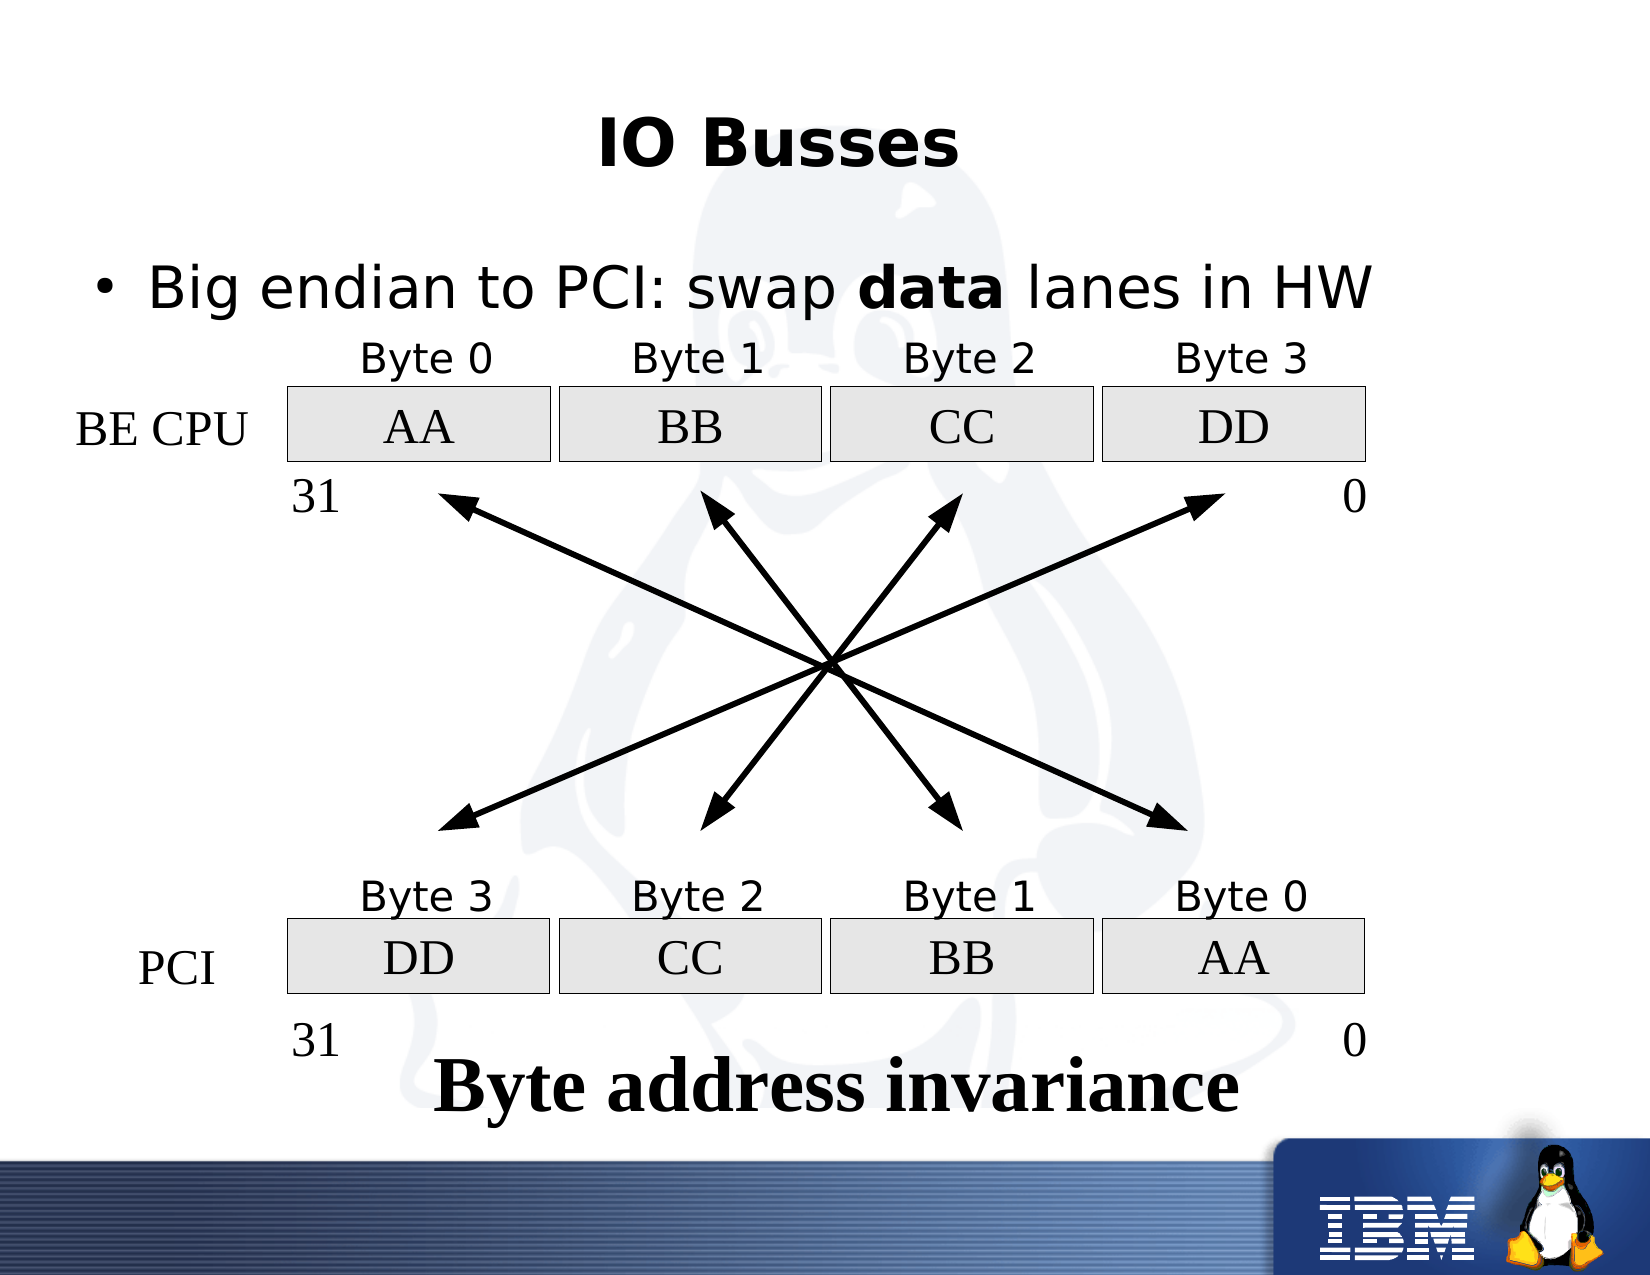

# IO Busses
Big endian to PCI: swap data lanes in HW
Byte 0
Byte 1
Byte 2
Byte 3
DD
AA
BB
CC
BE CPU
31
0
Byte 3
Byte 2
Byte 1
Byte 0
CC
BB
AA
DD
PCI
31
0
 Byte address invariance